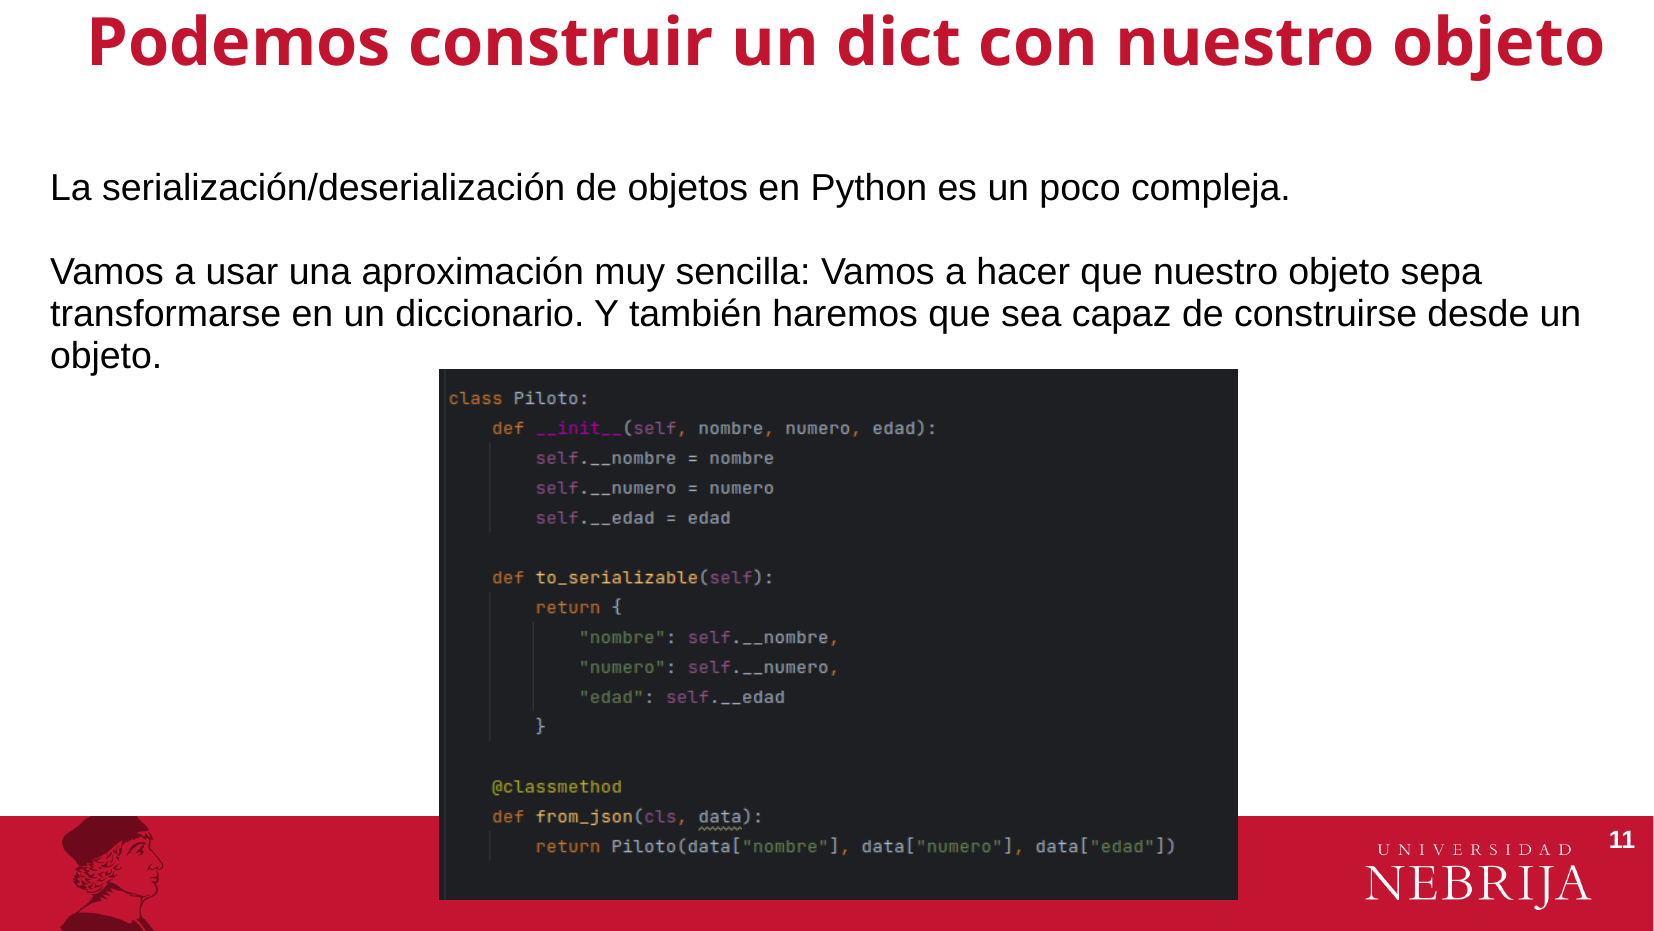

Podemos construir un dict con nuestro objeto
La serialización/deserialización de objetos en Python es un poco compleja.
Vamos a usar una aproximación muy sencilla: Vamos a hacer que nuestro objeto sepa transformarse en un diccionario. Y también haremos que sea capaz de construirse desde un objeto.